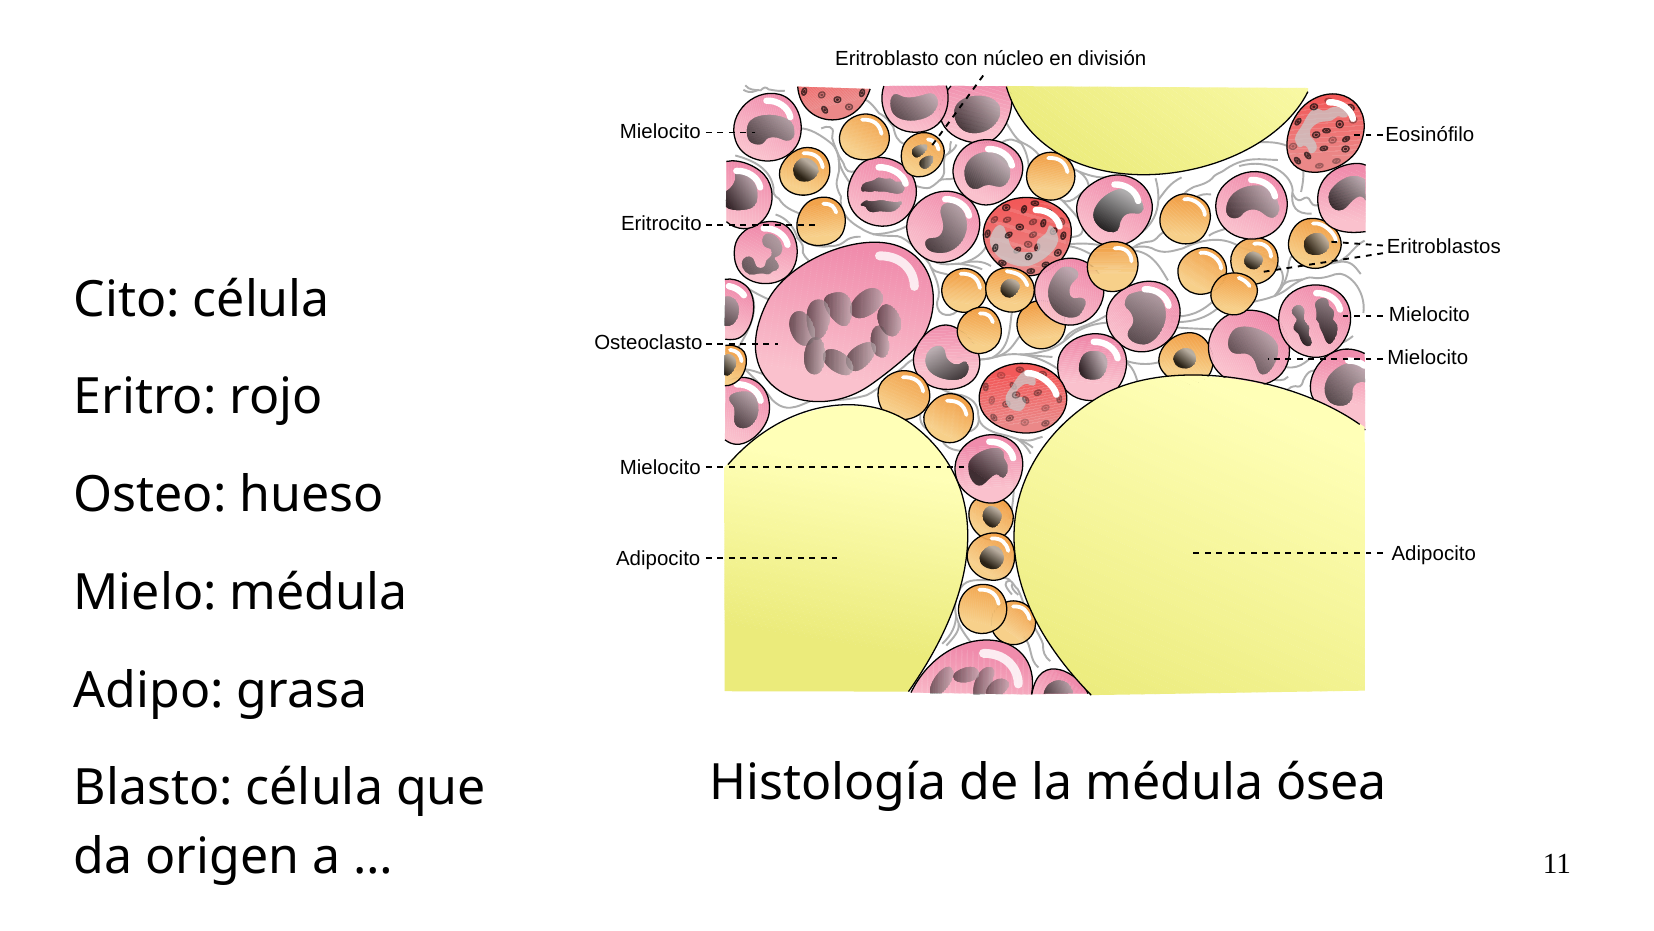

Cito: célula
Eritro: rojo
Osteo: hueso
Mielo: médula
Adipo: grasa
Blasto: célula que da origen a …
Clasto: que destruye a ...
Histología de la médula ósea
11